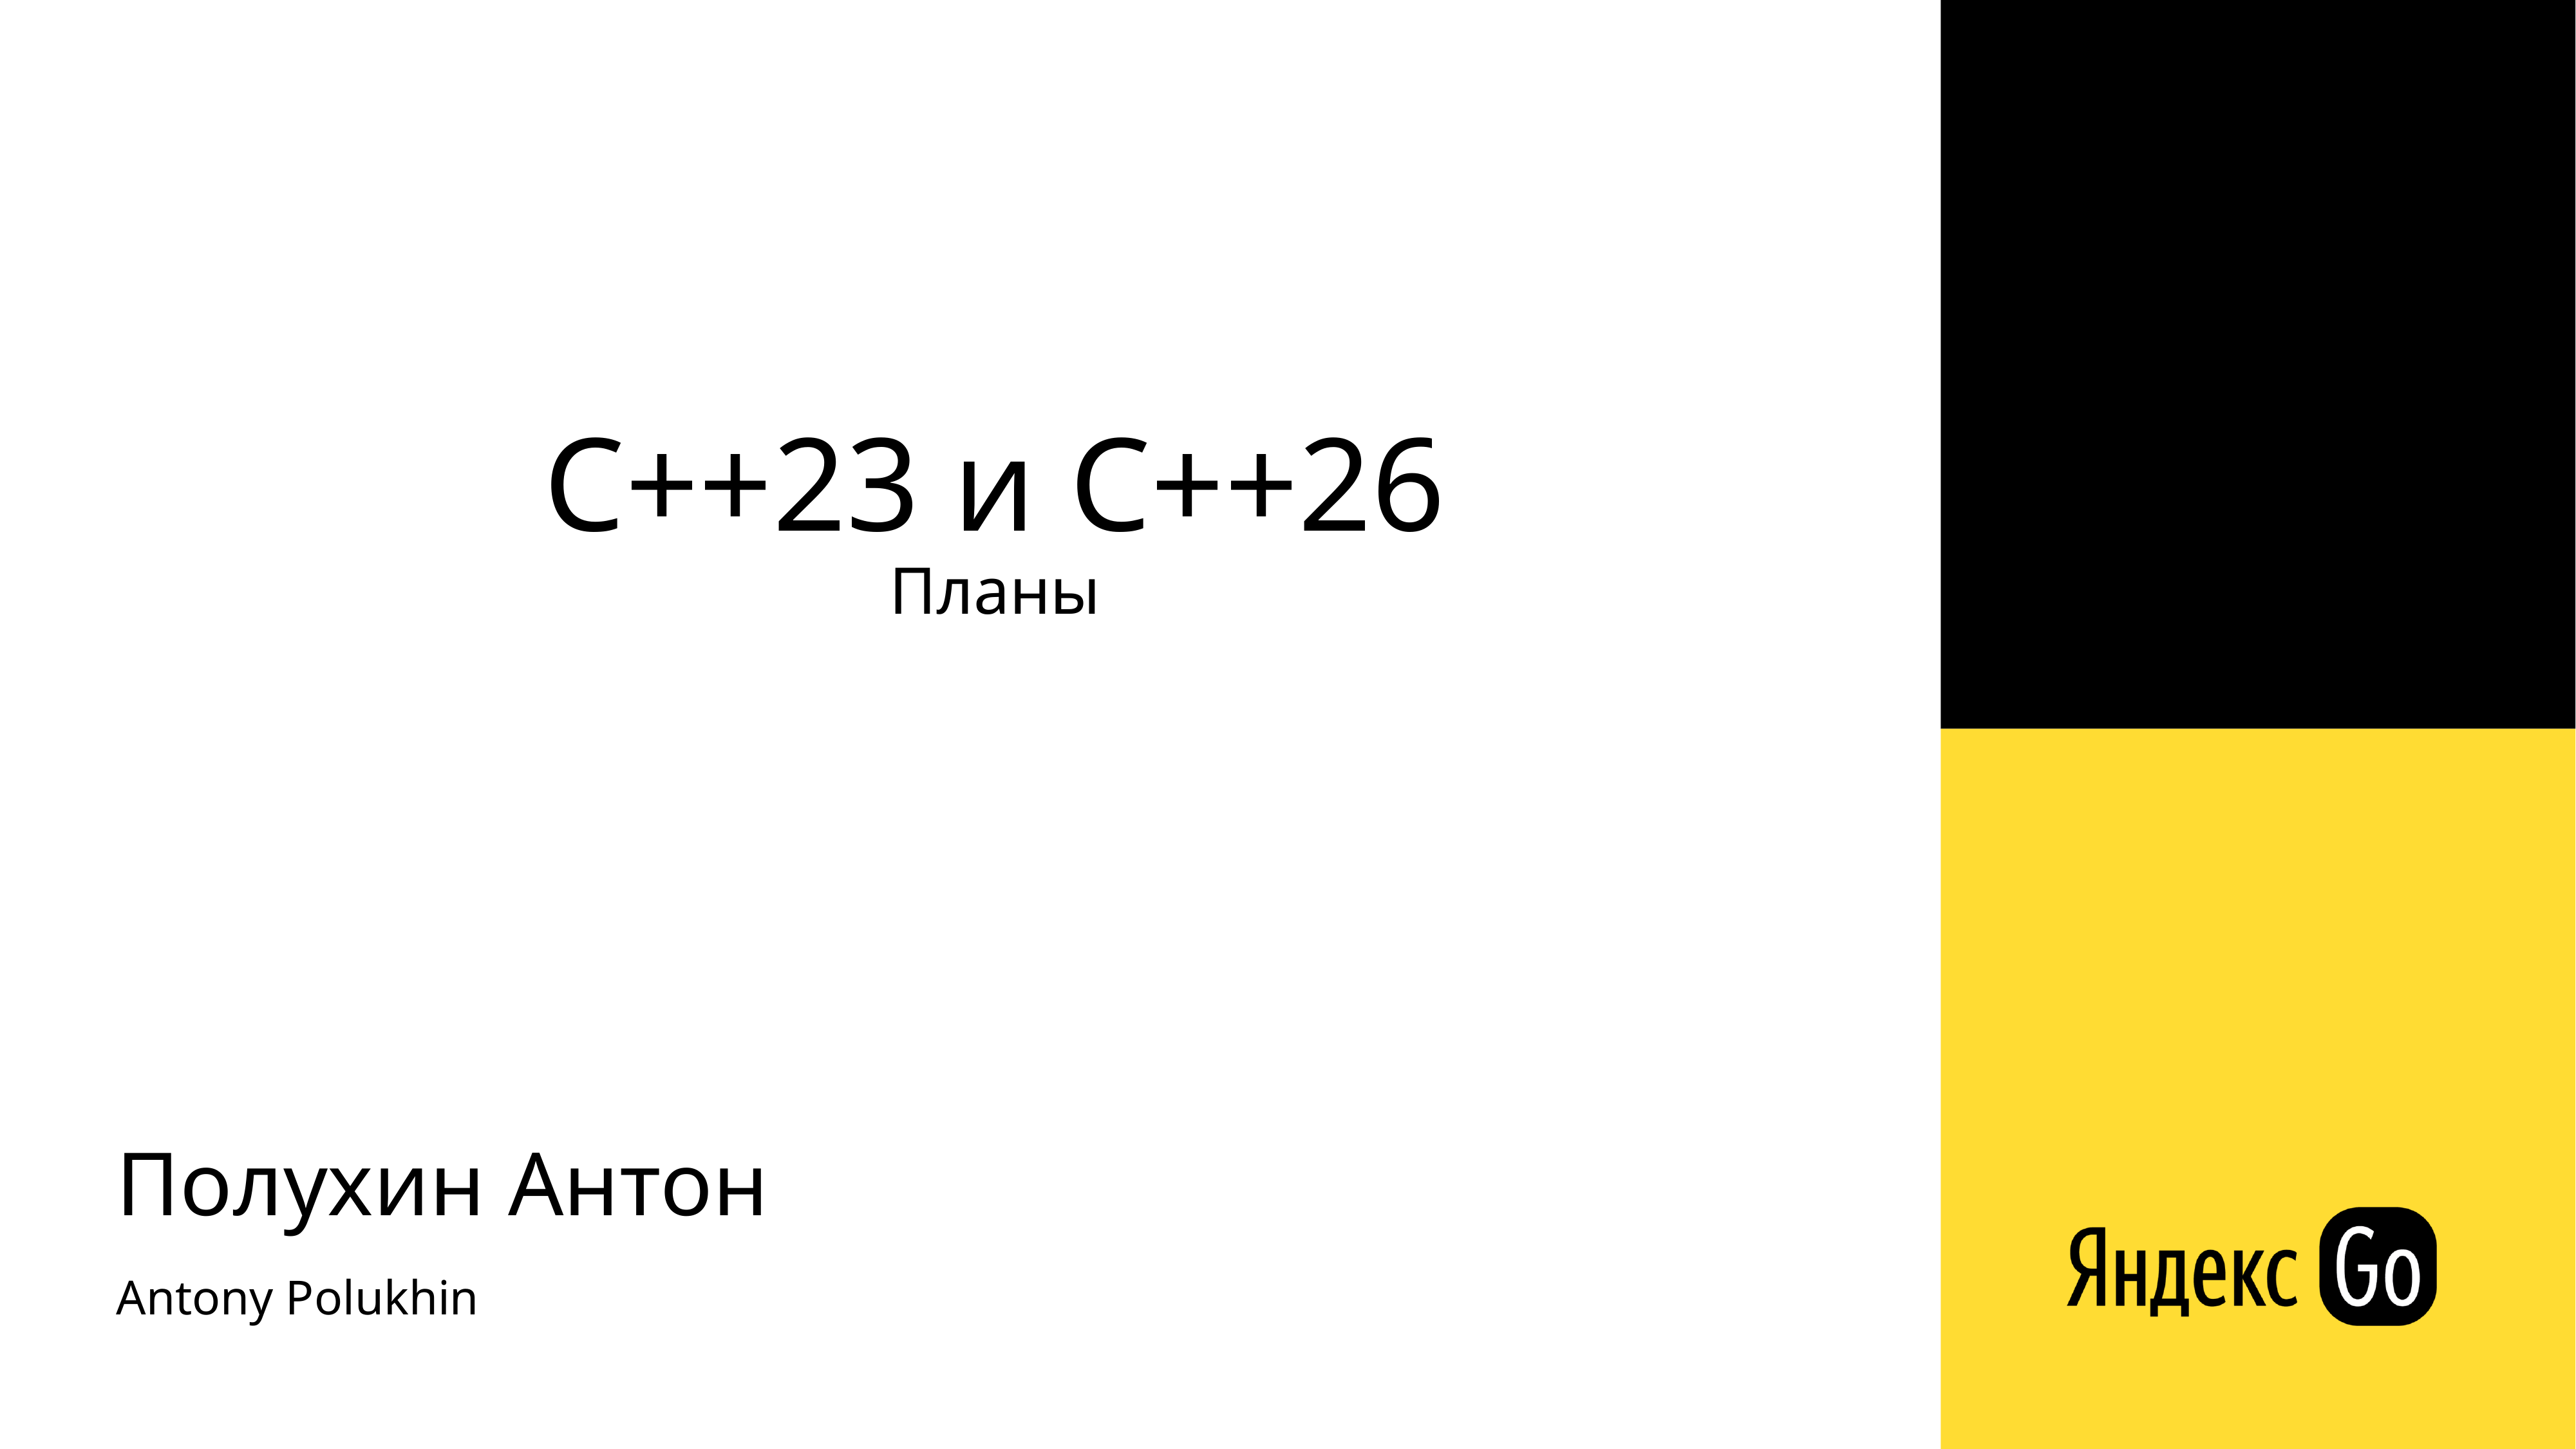

С++23 и C++26
Планы
Полухин Антон
# Antony Polukhin